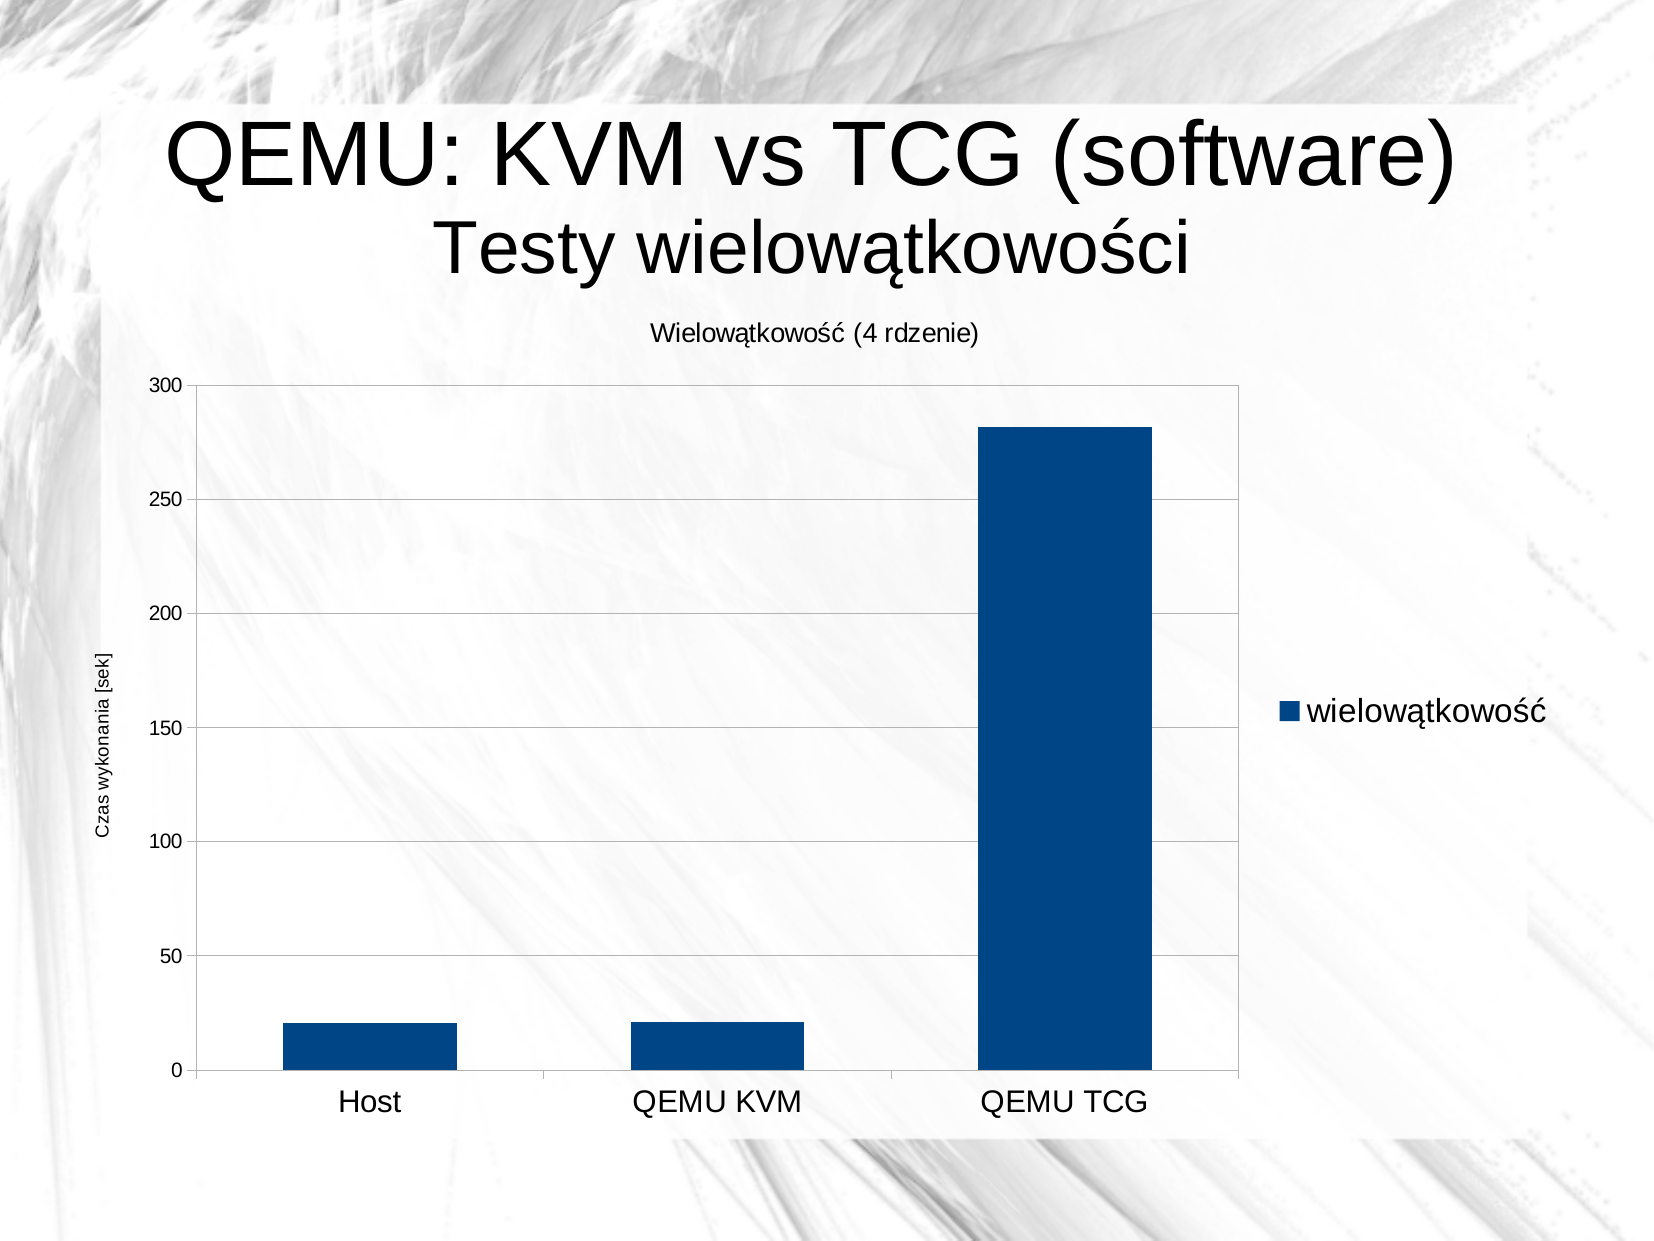

# QEMU: KVM vs TCG (software) Testy wielowątkowości
### Chart: Wielowątkowość (4 rdzenie)
| Category | wielowątkowość |
|---|---|
| Host | 20.81 |
| QEMU KVM | 20.96 |
| QEMU TCG | 282.07 |